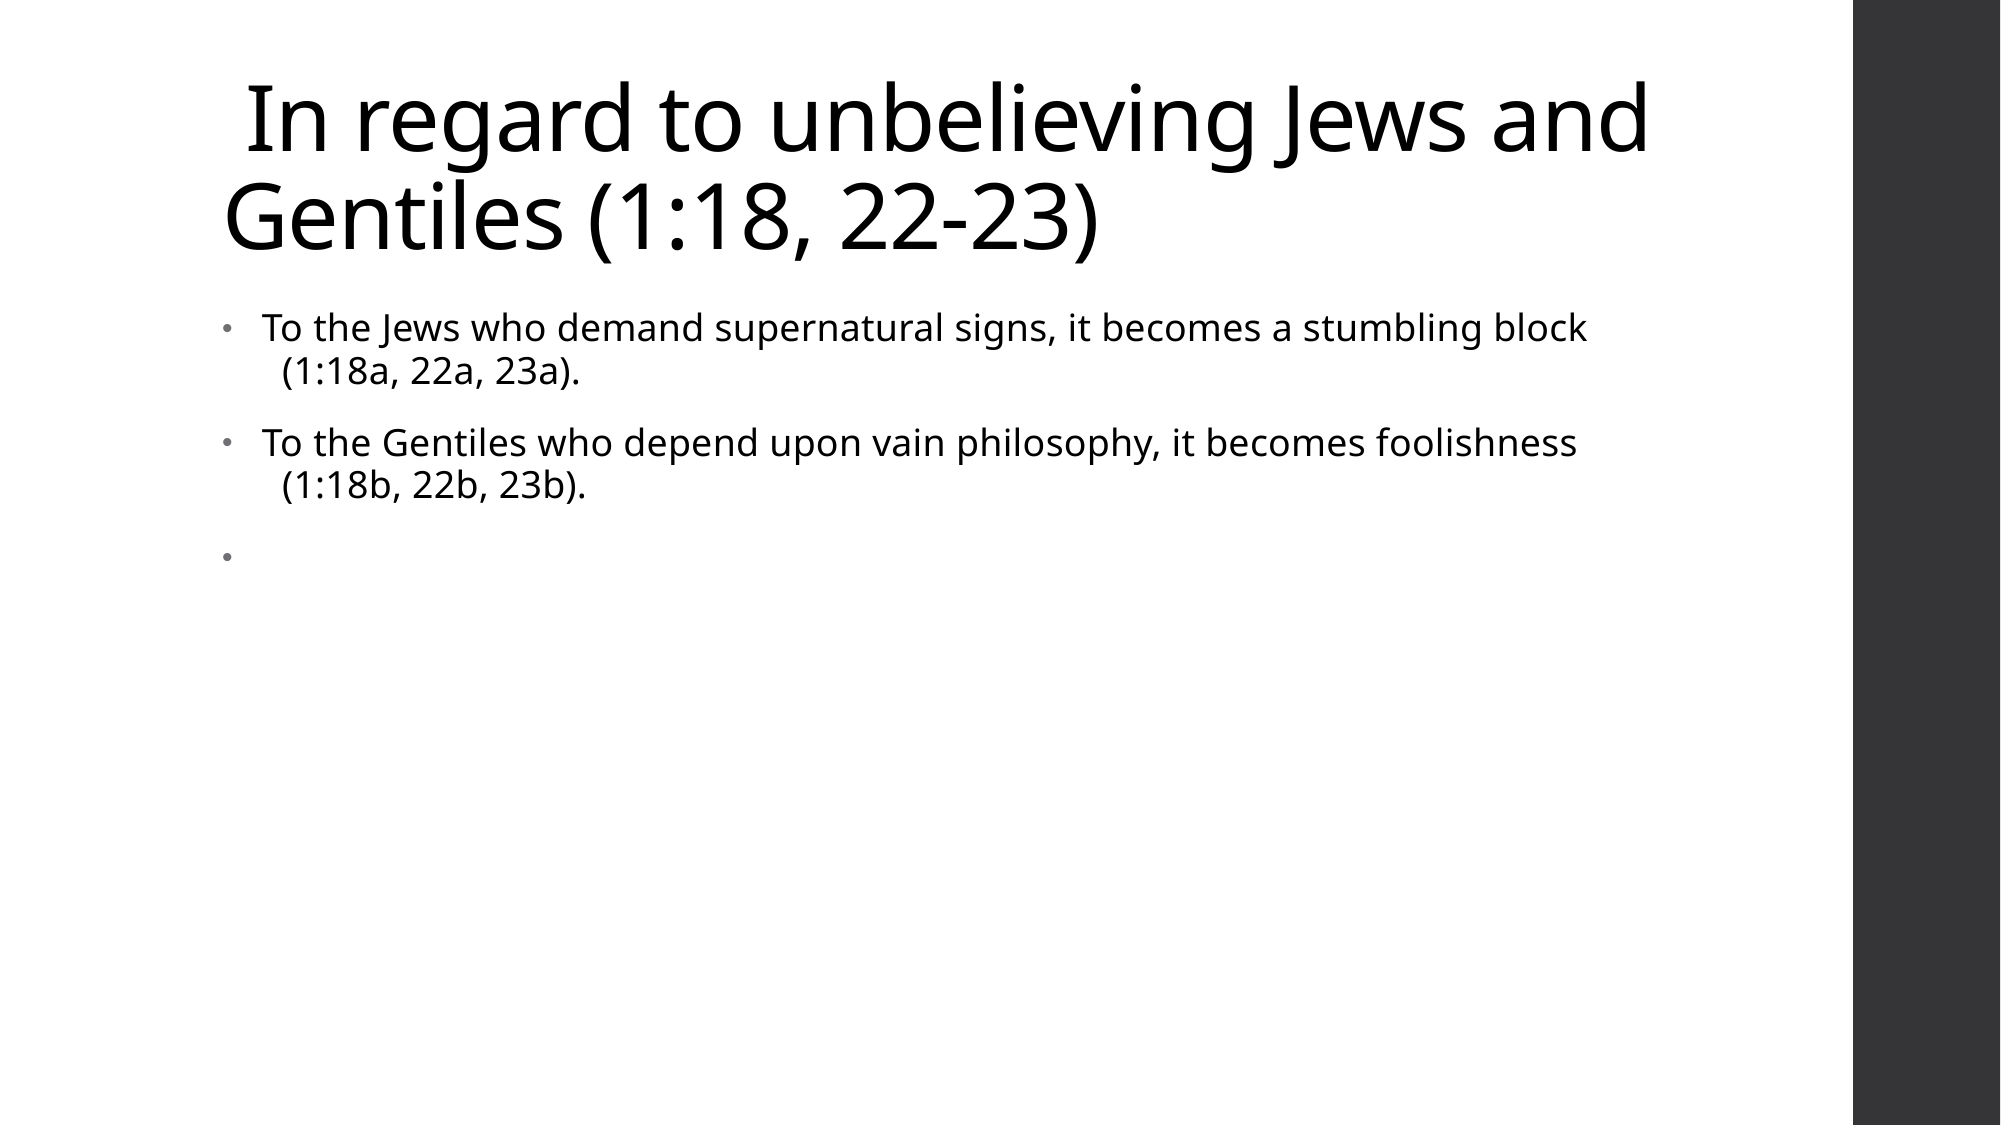

# In regard to unbelieving Jews and Gentiles (1:18, 22-23)
 To the Jews who demand supernatural signs, it becomes a stumbling block (1:18a, 22a, 23a).
 To the Gentiles who depend upon vain philosophy, it becomes foolishness (1:18b, 22b, 23b).